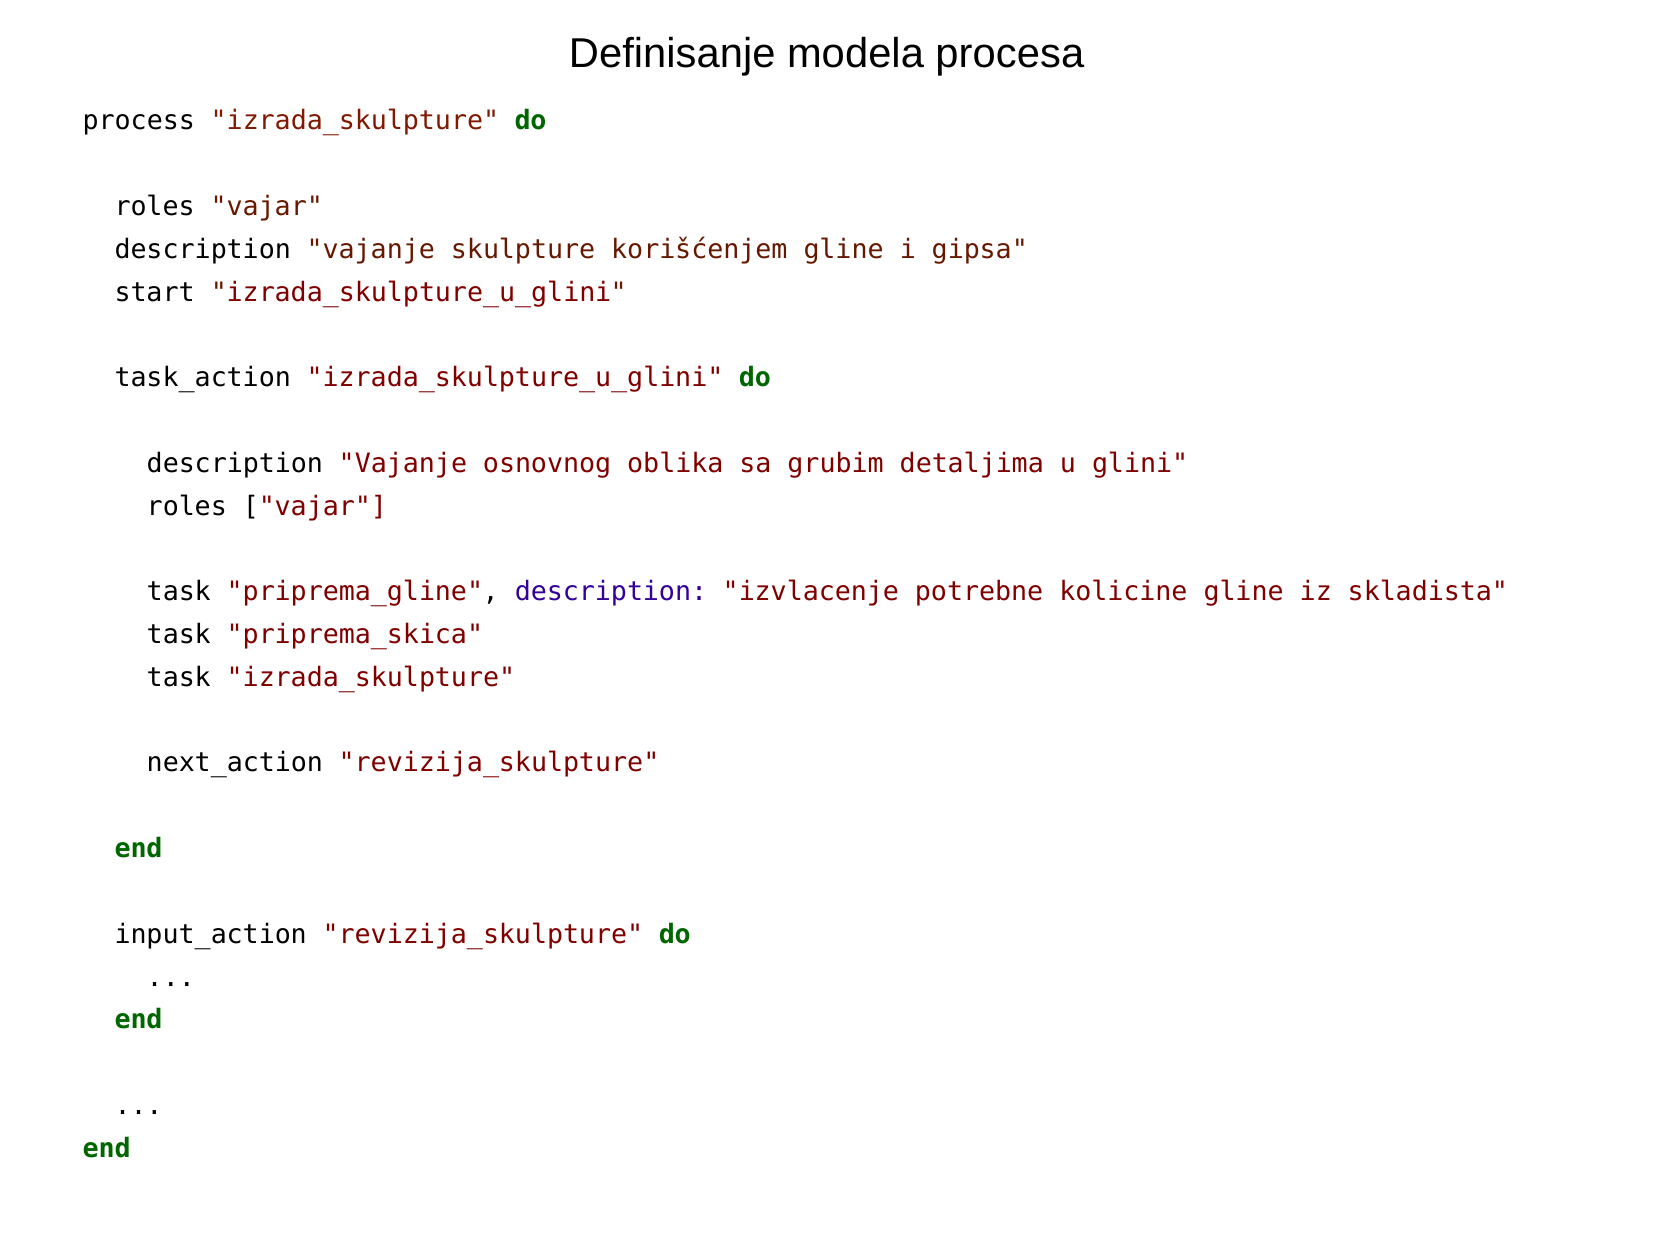

# Definisanje modela procesa
process "izrada_skulpture" do
 roles "vajar"
 description "vajanje skulpture korišćenjem gline i gipsa"
 start "izrada_skulpture_u_glini"
 task_action "izrada_skulpture_u_glini" do
 description "Vajanje osnovnog oblika sa grubim detaljima u glini"
 roles ["vajar"]
 task "priprema_gline", description: "izvlacenje potrebne kolicine gline iz skladista"
 task "priprema_skica"
 task "izrada_skulpture"
 next_action "revizija_skulpture"
 end
 input_action "revizija_skulpture" do
 ...
 end
 ...
end